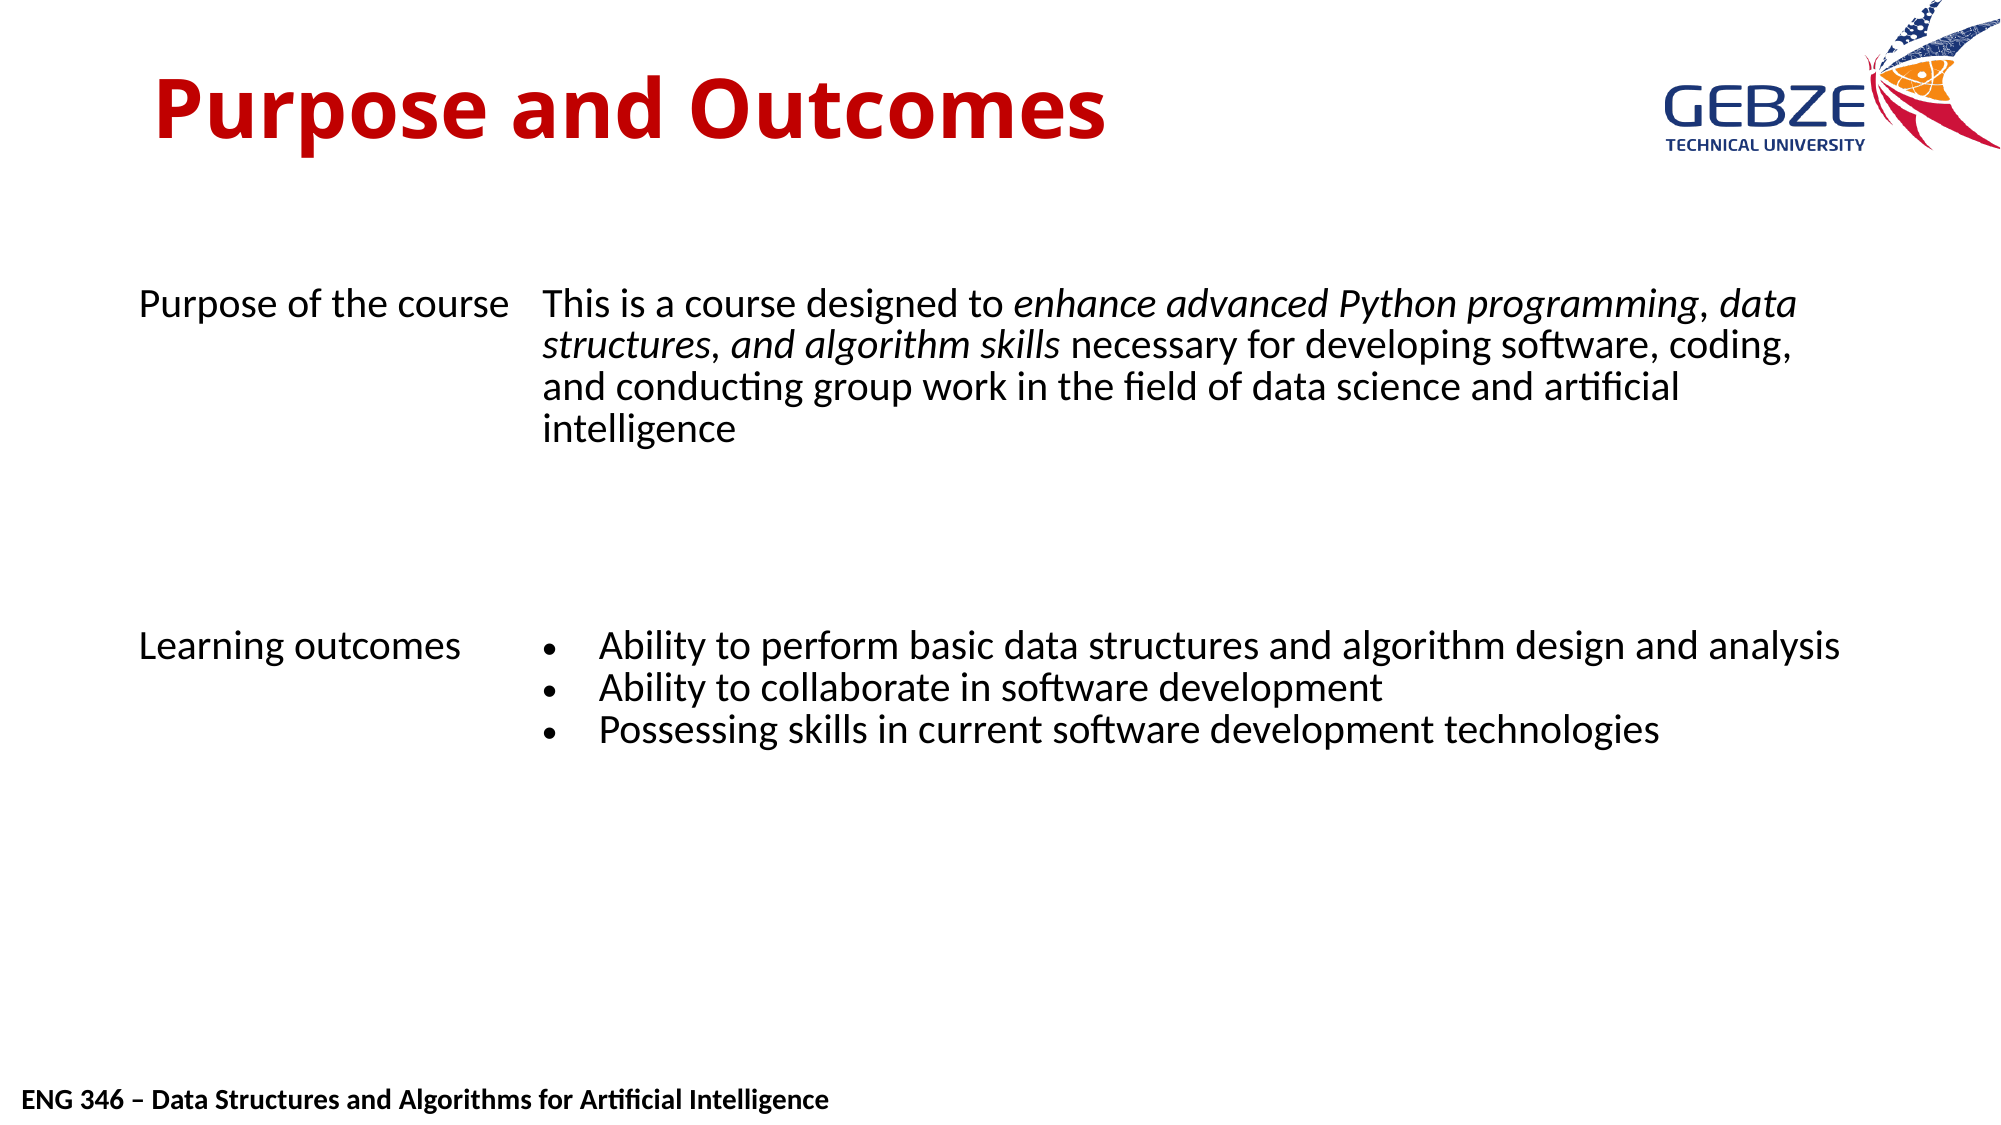

# Purpose and Outcomes
| Purpose of the course | This is a course designed to enhance advanced Python programming, data structures, and algorithm skills necessary for developing software, coding, and conducting group work in the field of data science and artificial intelligence |
| --- | --- |
| Learning outcomes | Ability to perform basic data structures and algorithm design and analysis Ability to collaborate in software development Possessing skills in current software development technologies |